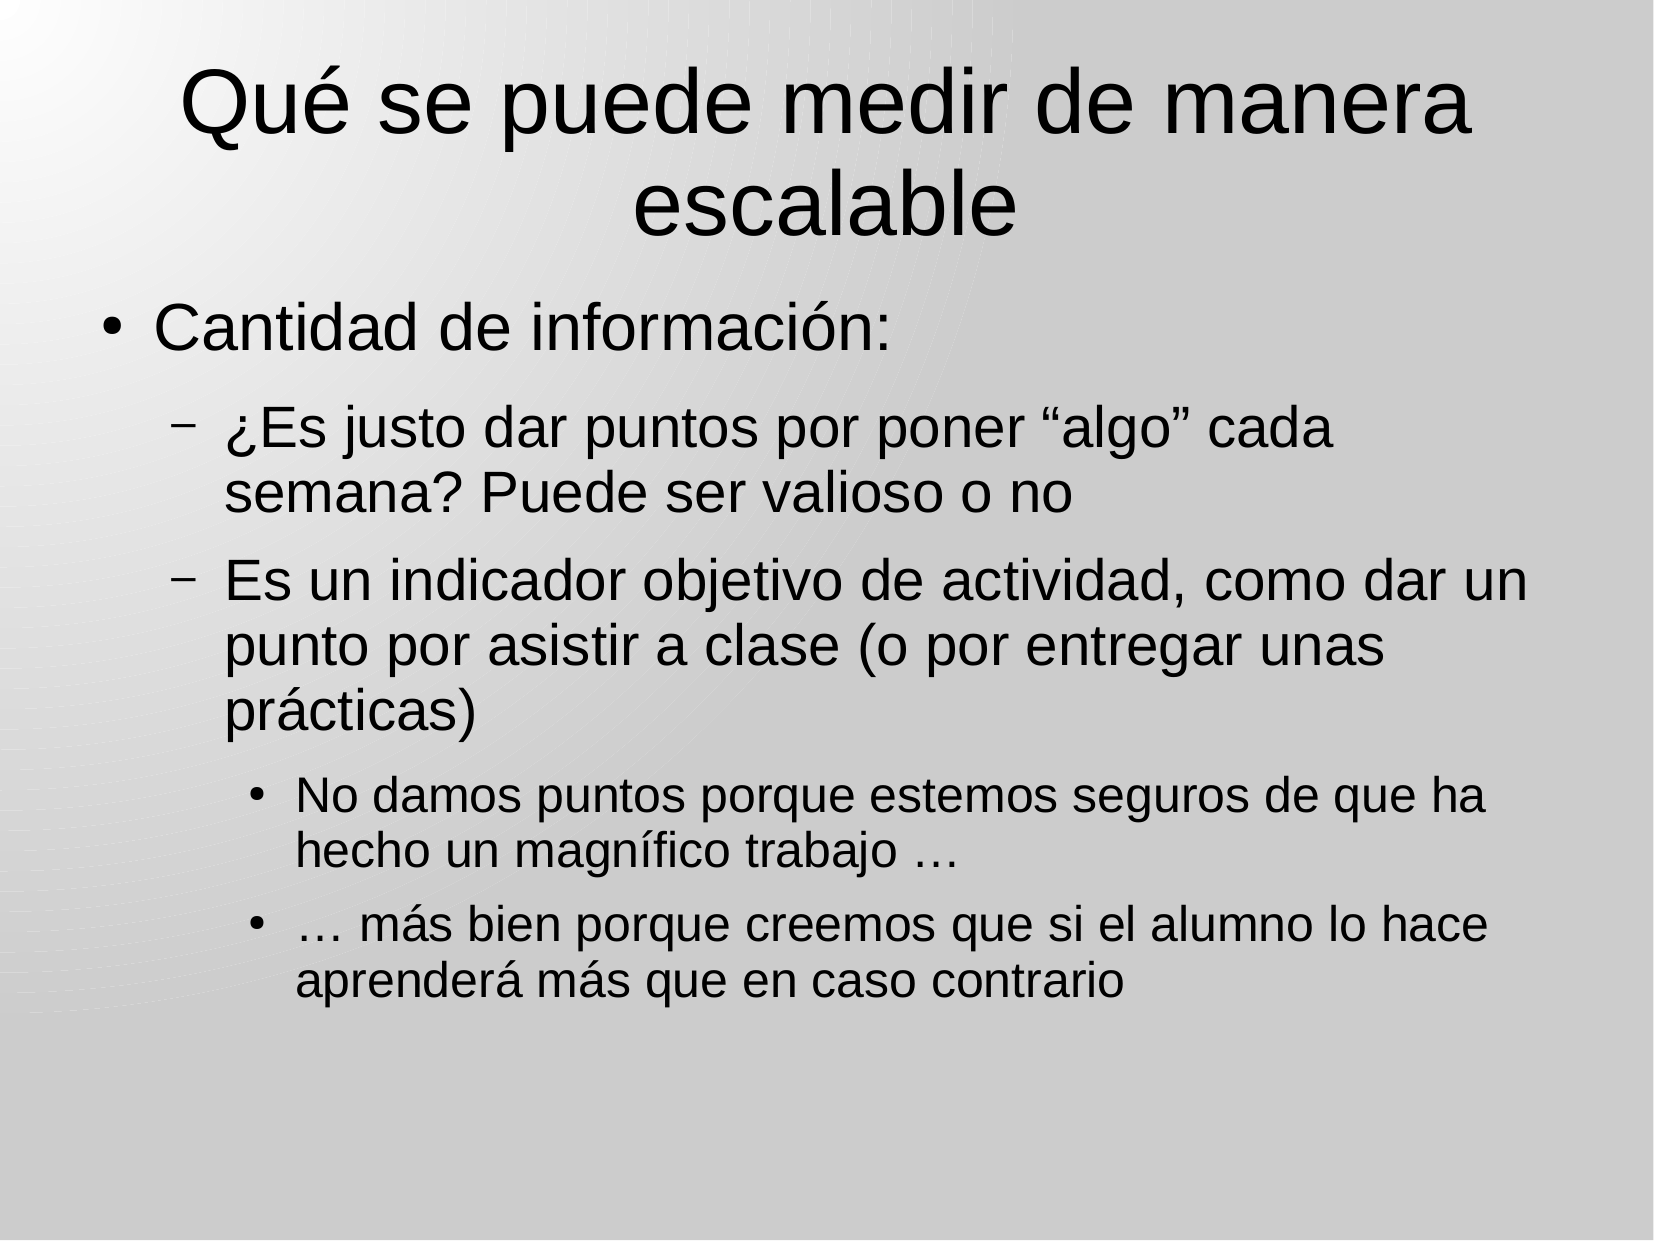

# Qué se puede medir de manera escalable
Cantidad de información:
¿Es justo dar puntos por poner “algo” cada semana? Puede ser valioso o no
Es un indicador objetivo de actividad, como dar un punto por asistir a clase (o por entregar unas prácticas)
No damos puntos porque estemos seguros de que ha hecho un magnífico trabajo …
… más bien porque creemos que si el alumno lo hace aprenderá más que en caso contrario